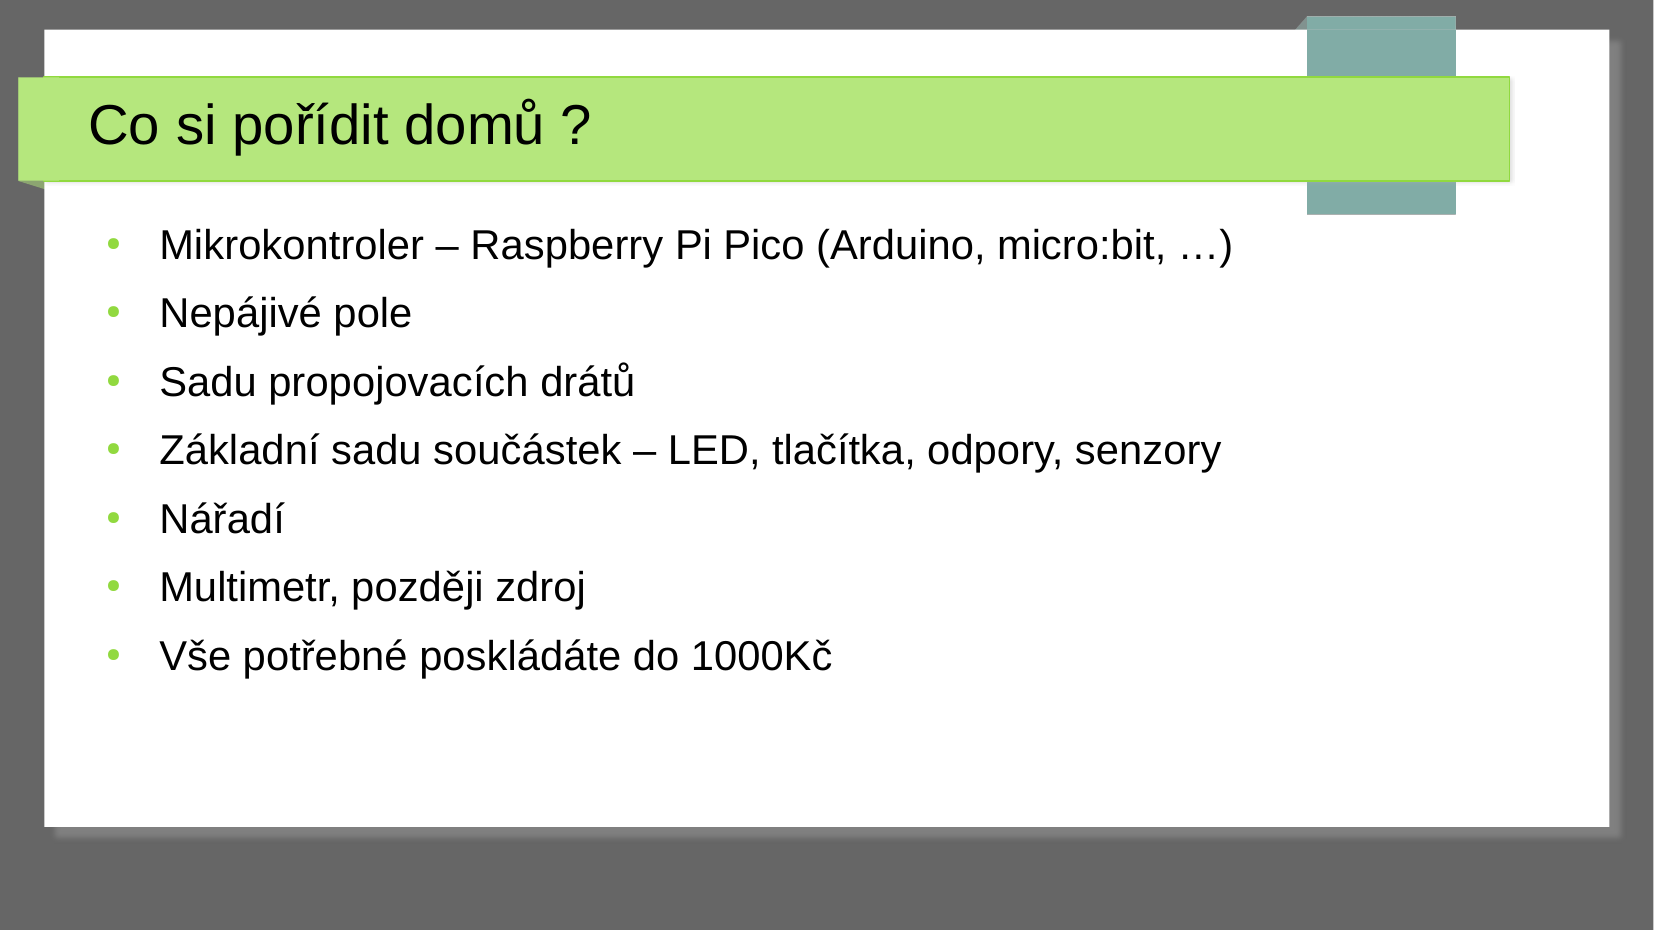

# Co si pořídit domů ?
Mikrokontroler – Raspberry Pi Pico (Arduino, micro:bit, …)
Nepájivé pole
Sadu propojovacích drátů
Základní sadu součástek – LED, tlačítka, odpory, senzory
Nářadí
Multimetr, později zdroj
Vše potřebné poskládáte do 1000Kč